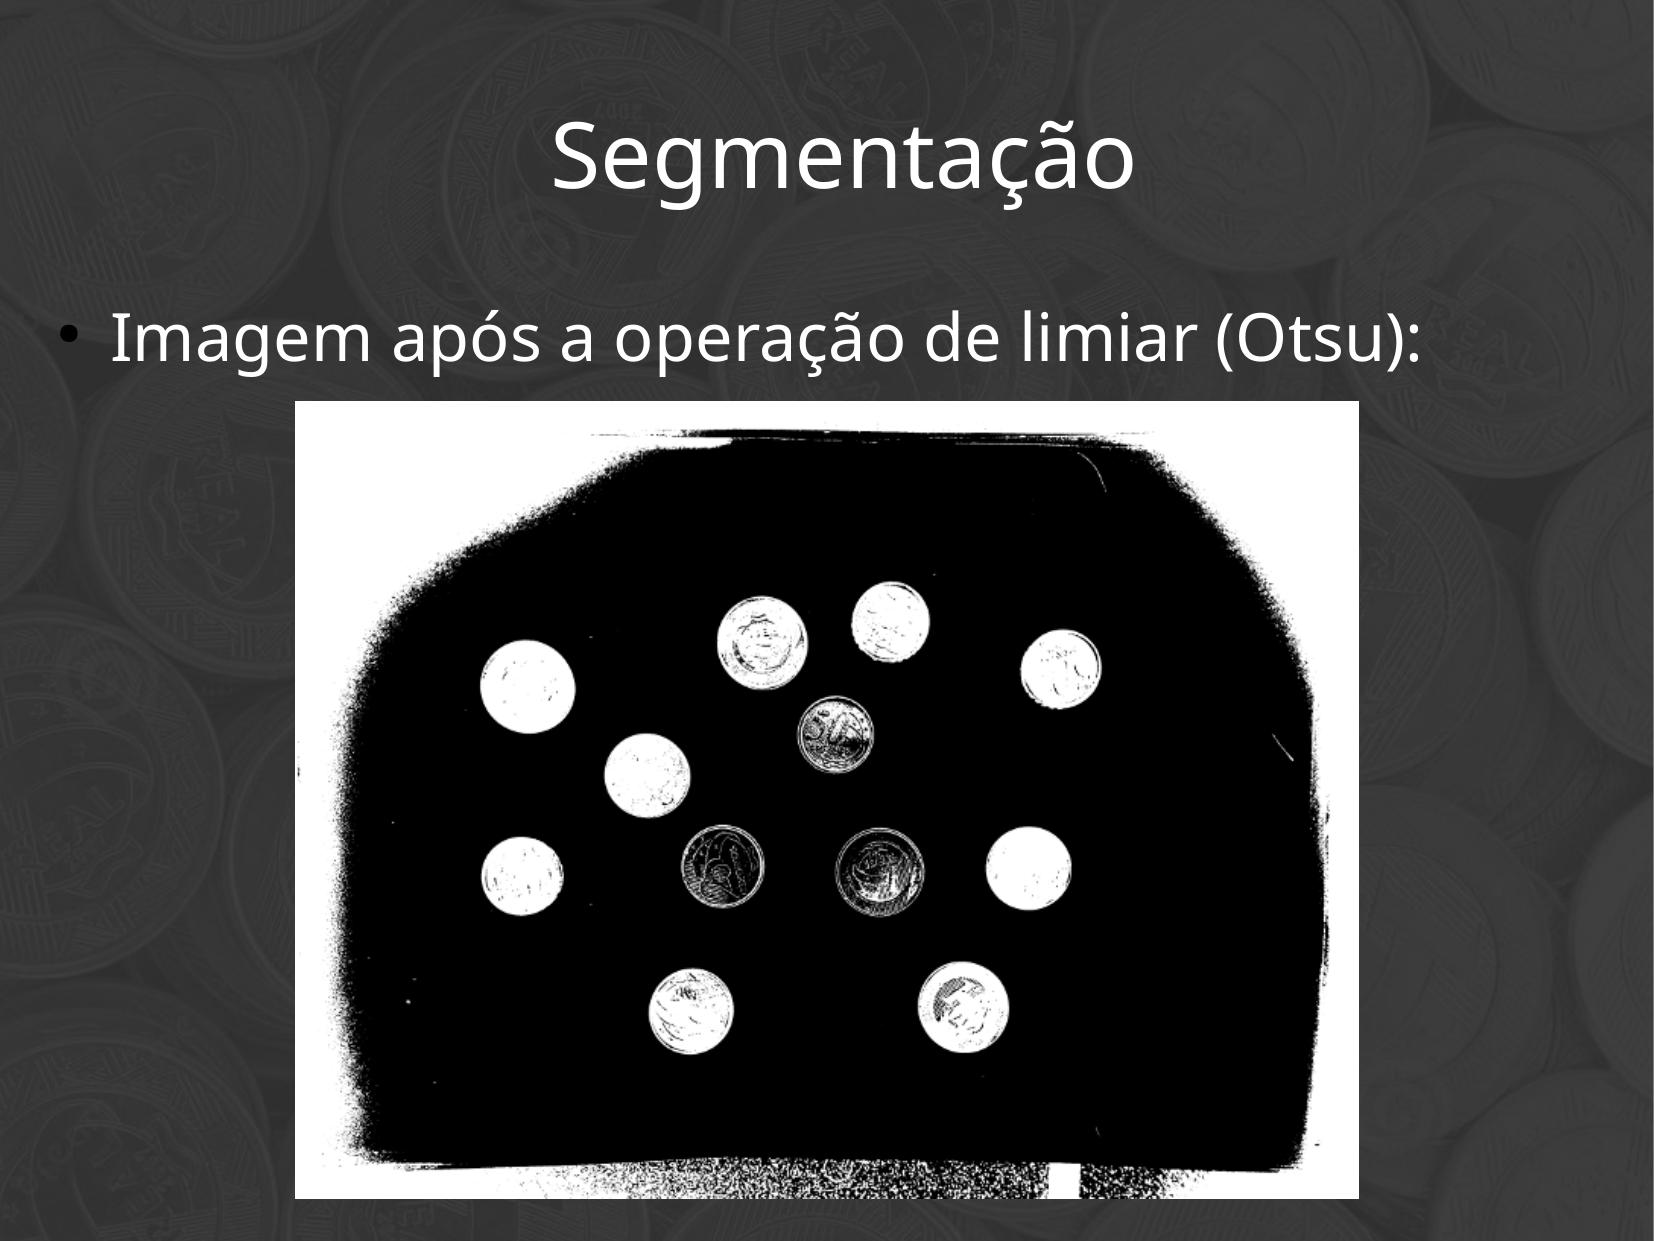

# Segmentação
Imagem após a operação de limiar (Otsu):